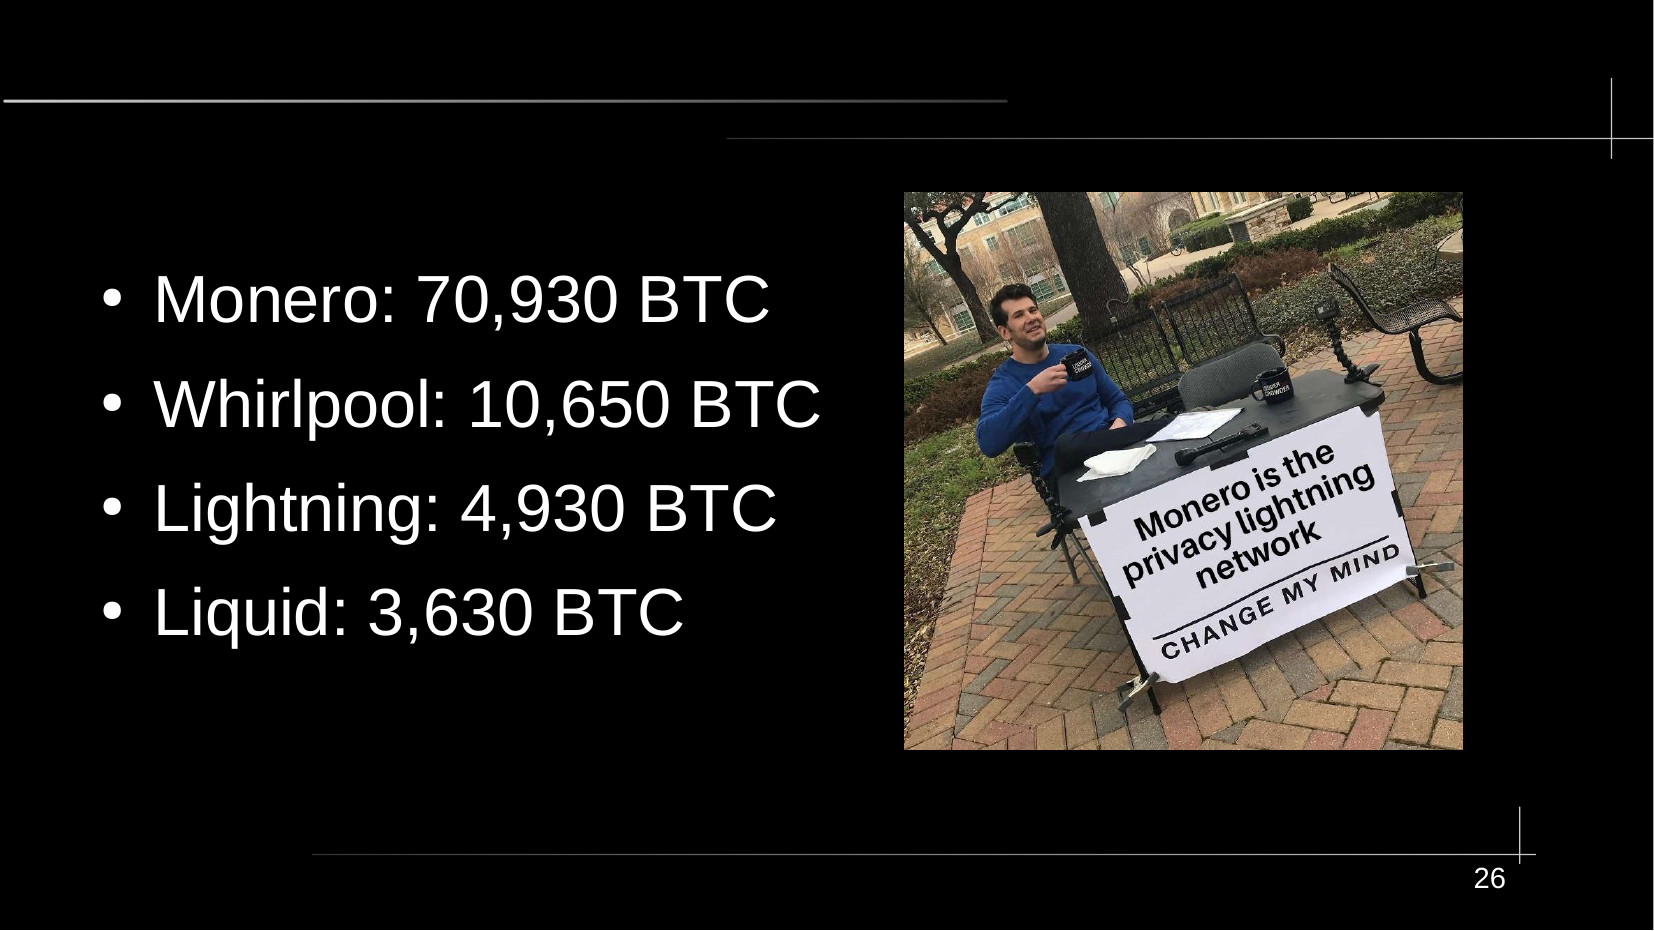

#
Monero: 70,930 BTC
Whirlpool: 10,650 BTC
Lightning: 4,930 BTC
Liquid: 3,630 BTC
26